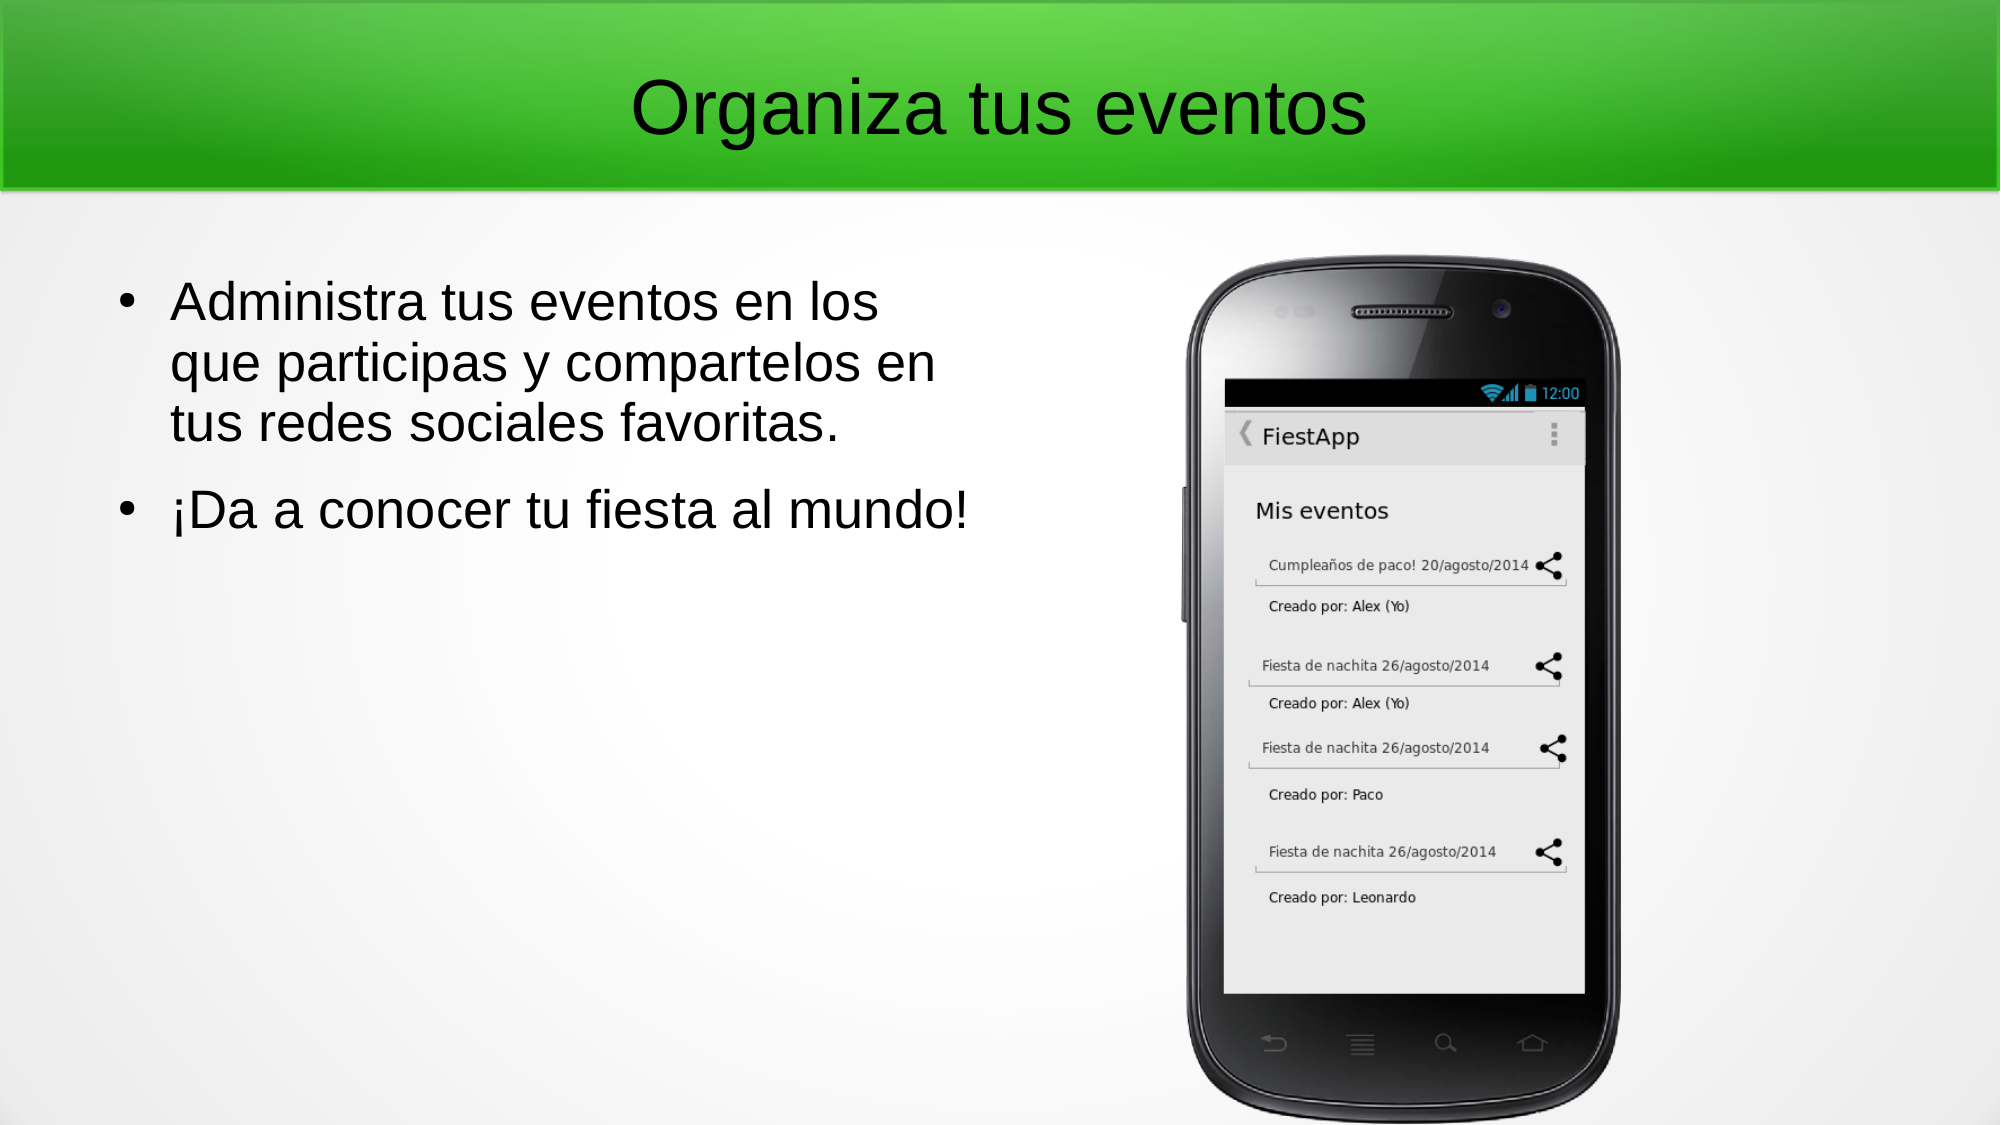

# Organiza tus eventos
Administra tus eventos en los que participas y compartelos en tus redes sociales favoritas.
¡Da a conocer tu fiesta al mundo!